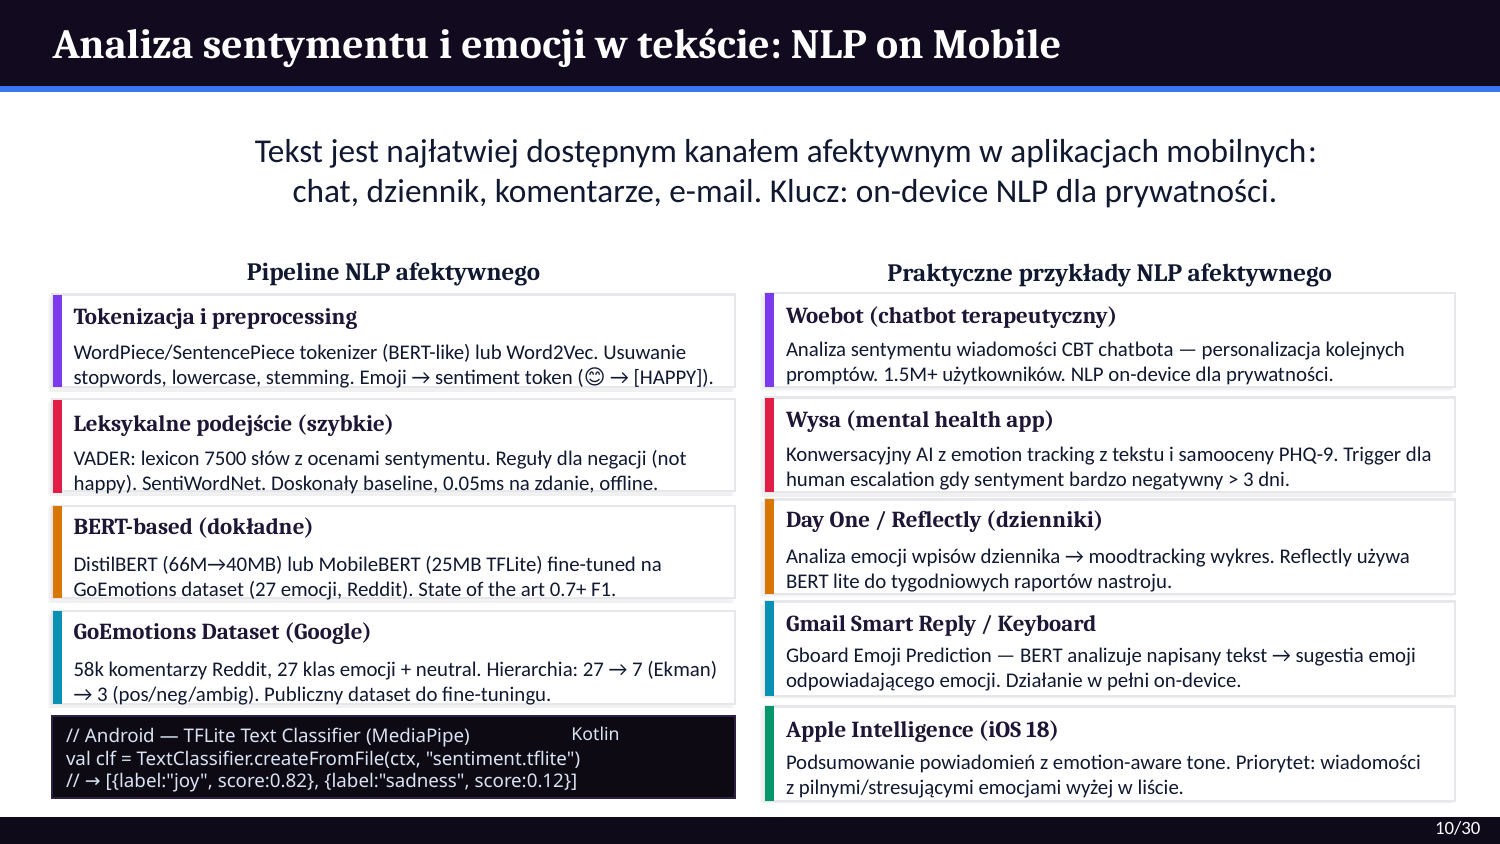

Analiza sentymentu i emocji w tekście: NLP on Mobile
Tekst jest najłatwiej dostępnym kanałem afektywnym w aplikacjach mobilnych: chat, dziennik, komentarze, e-mail. Klucz: on-device NLP dla prywatności.
Pipeline NLP afektywnego
Tokenizacja i preprocessing
WordPiece/SentencePiece tokenizer (BERT-like) lub Word2Vec. Usuwanie stopwords, lowercase, stemming. Emoji → sentiment token (😊 → [HAPPY]).
Leksykalne podejście (szybkie)
VADER: lexicon 7500 słów z ocenami sentymentu. Reguły dla negacji (not happy). SentiWordNet. Doskonały baseline, 0.05ms na zdanie, offline.
BERT-based (dokładne)
DistilBERT (66M→40MB) lub MobileBERT (25MB TFLite) fine-tuned na GoEmotions dataset (27 emocji, Reddit). State of the art 0.7+ F1.
GoEmotions Dataset (Google)
58k komentarzy Reddit, 27 klas emocji + neutral. Hierarchia: 27 → 7 (Ekman) → 3 (pos/neg/ambig). Publiczny dataset do fine-tuningu.
Praktyczne przykłady NLP afektywnego
Woebot (chatbot terapeutyczny)
Analiza sentymentu wiadomości CBT chatbota — personalizacja kolejnych promptów. 1.5M+ użytkowników. NLP on-device dla prywatności.
Wysa (mental health app)
Konwersacyjny AI z emotion tracking z tekstu i samooceny PHQ-9. Trigger dla human escalation gdy sentyment bardzo negatywny > 3 dni.
Day One / Reflectly (dzienniki)
Analiza emocji wpisów dziennika → moodtracking wykres. Reflectly używa BERT lite do tygodniowych raportów nastroju.
Gmail Smart Reply / Keyboard
Gboard Emoji Prediction — BERT analizuje napisany tekst → sugestia emoji odpowiadającego emocji. Działanie w pełni on-device.
Apple Intelligence (iOS 18)
Podsumowanie powiadomień z emotion-aware tone. Priorytet: wiadomości
z pilnymi/stresującymi emocjami wyżej w liście.
Kotlin
// Android — TFLite Text Classifier (MediaPipe)
val clf = TextClassifier.createFromFile(ctx, "sentiment.tflite")
// → [{label:"joy", score:0.82}, {label:"sadness", score:0.12}]